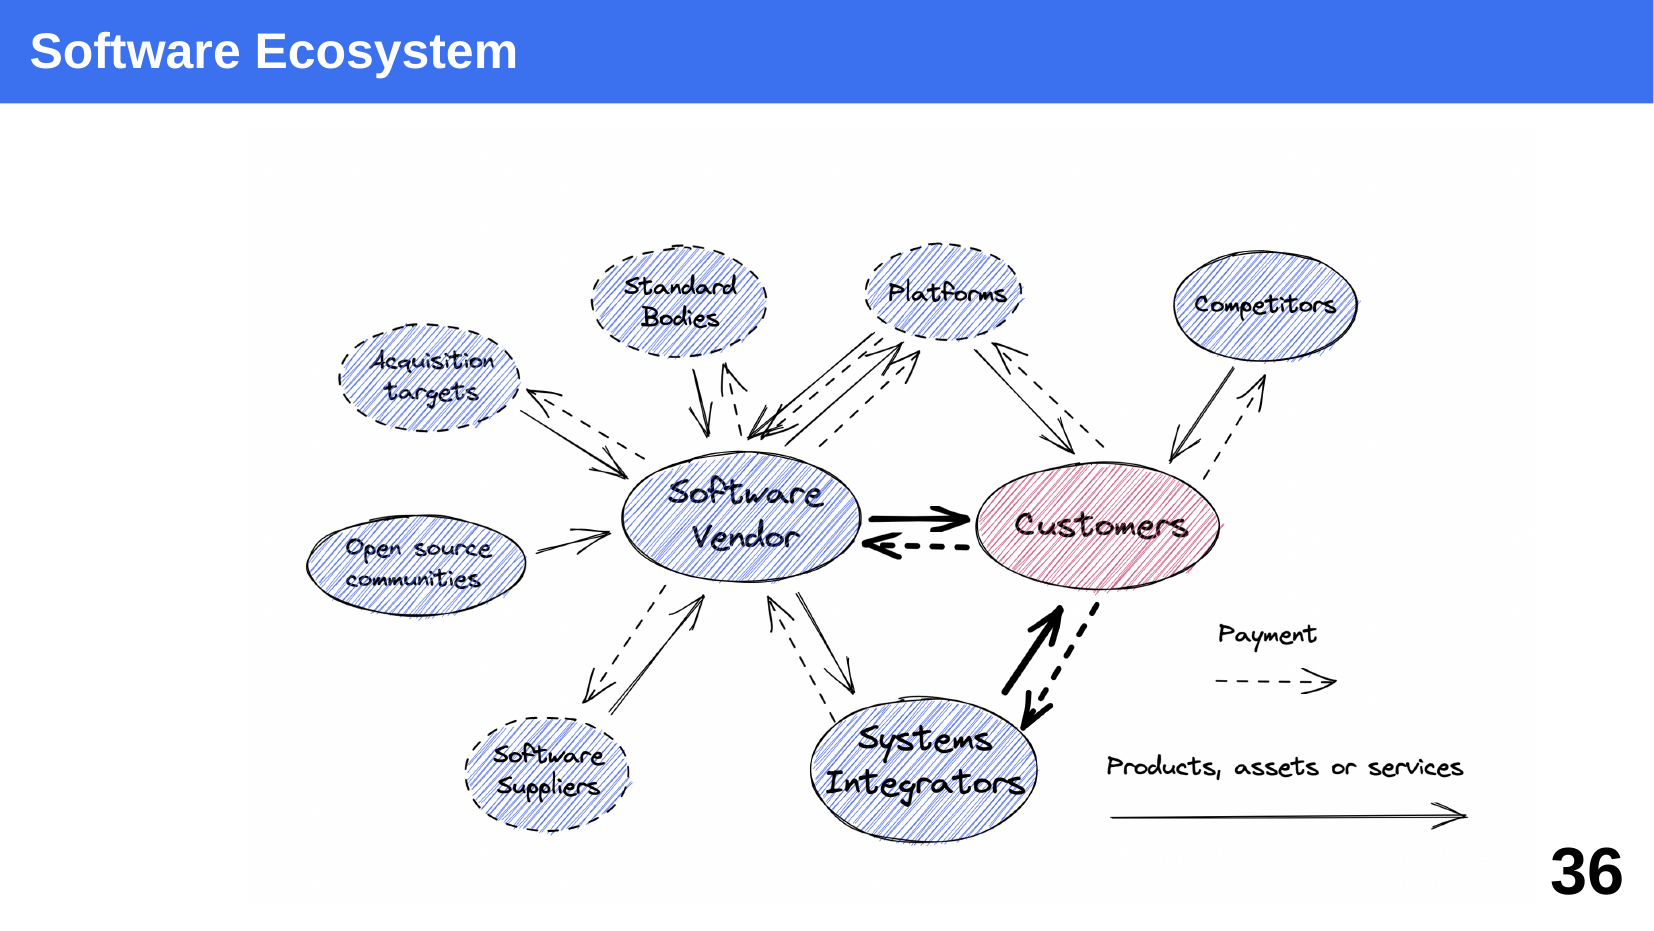

# Software Ecosystem
Free / Libre and Open Source Software
36
© 2019 Dirk Riehle - Some Rights Reserved